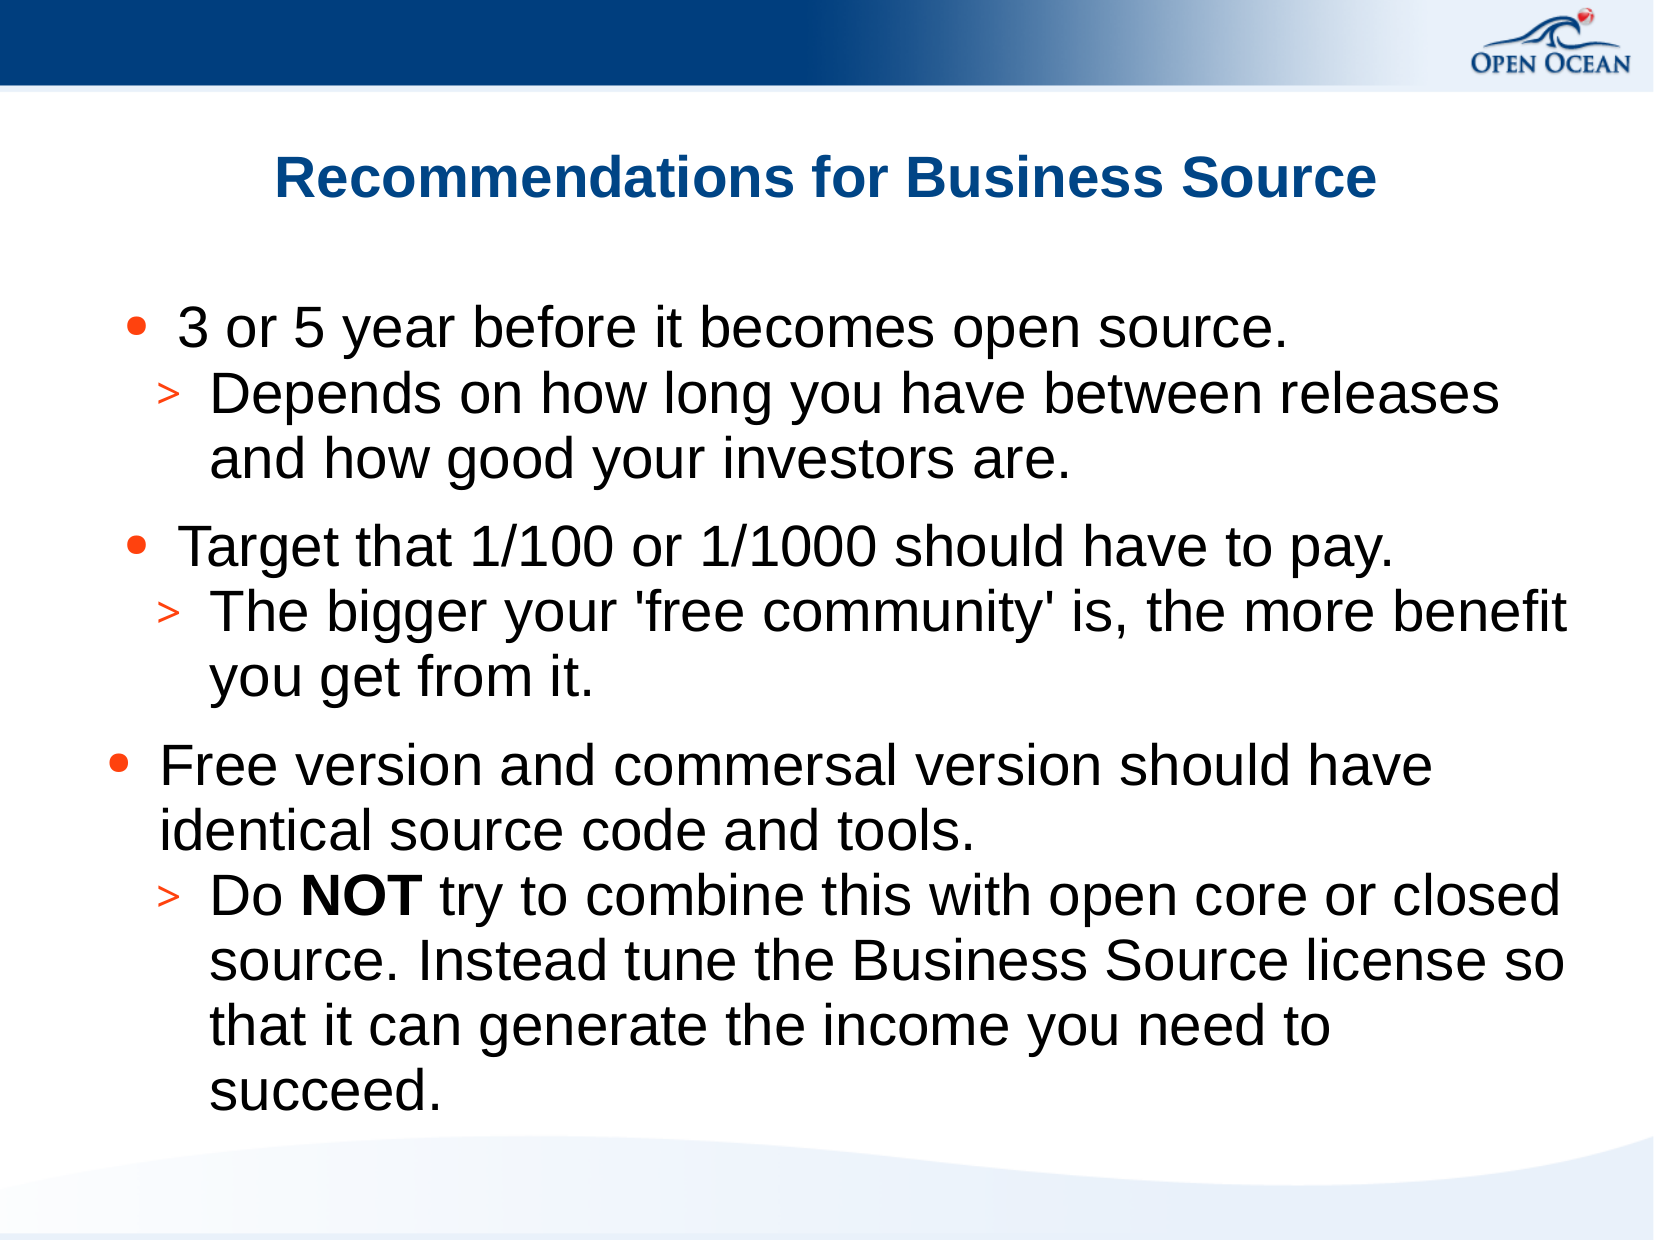

# Recommendations for Business Source
3 or 5 year before it becomes open source.
Depends on how long you have between releases and how good your investors are.
Target that 1/100 or 1/1000 should have to pay.
The bigger your 'free community' is, the more benefit you get from it.
Free version and commersal version should have identical source code and tools.
Do NOT try to combine this with open core or closed source. Instead tune the Business Source license so that it can generate the income you need to succeed.